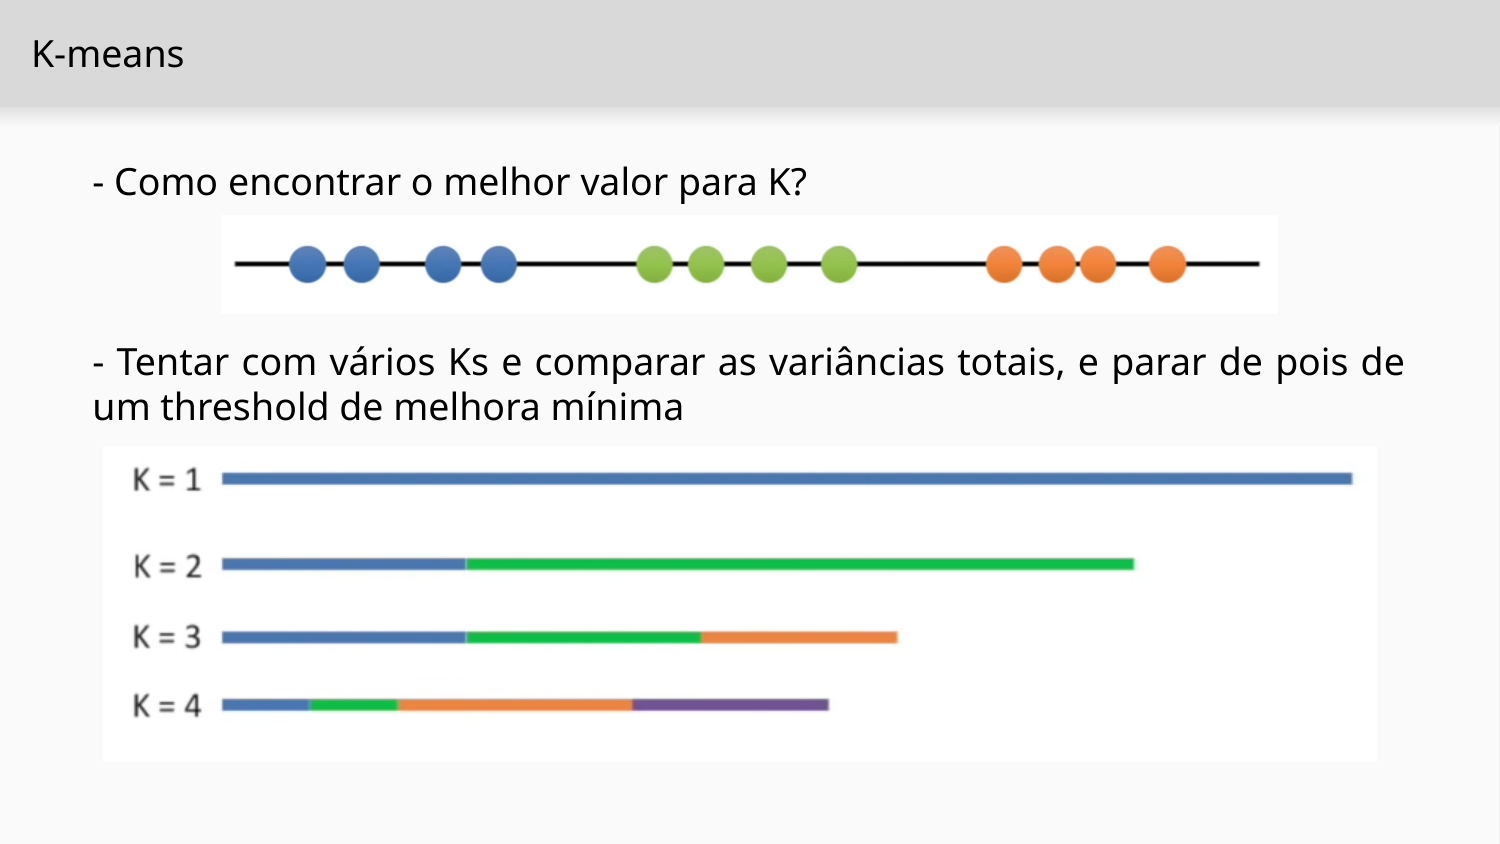

# K-means
- Como encontrar o melhor valor para K?
- Tentar com vários Ks e comparar as variâncias totais, e parar de pois de um threshold de melhora mínima